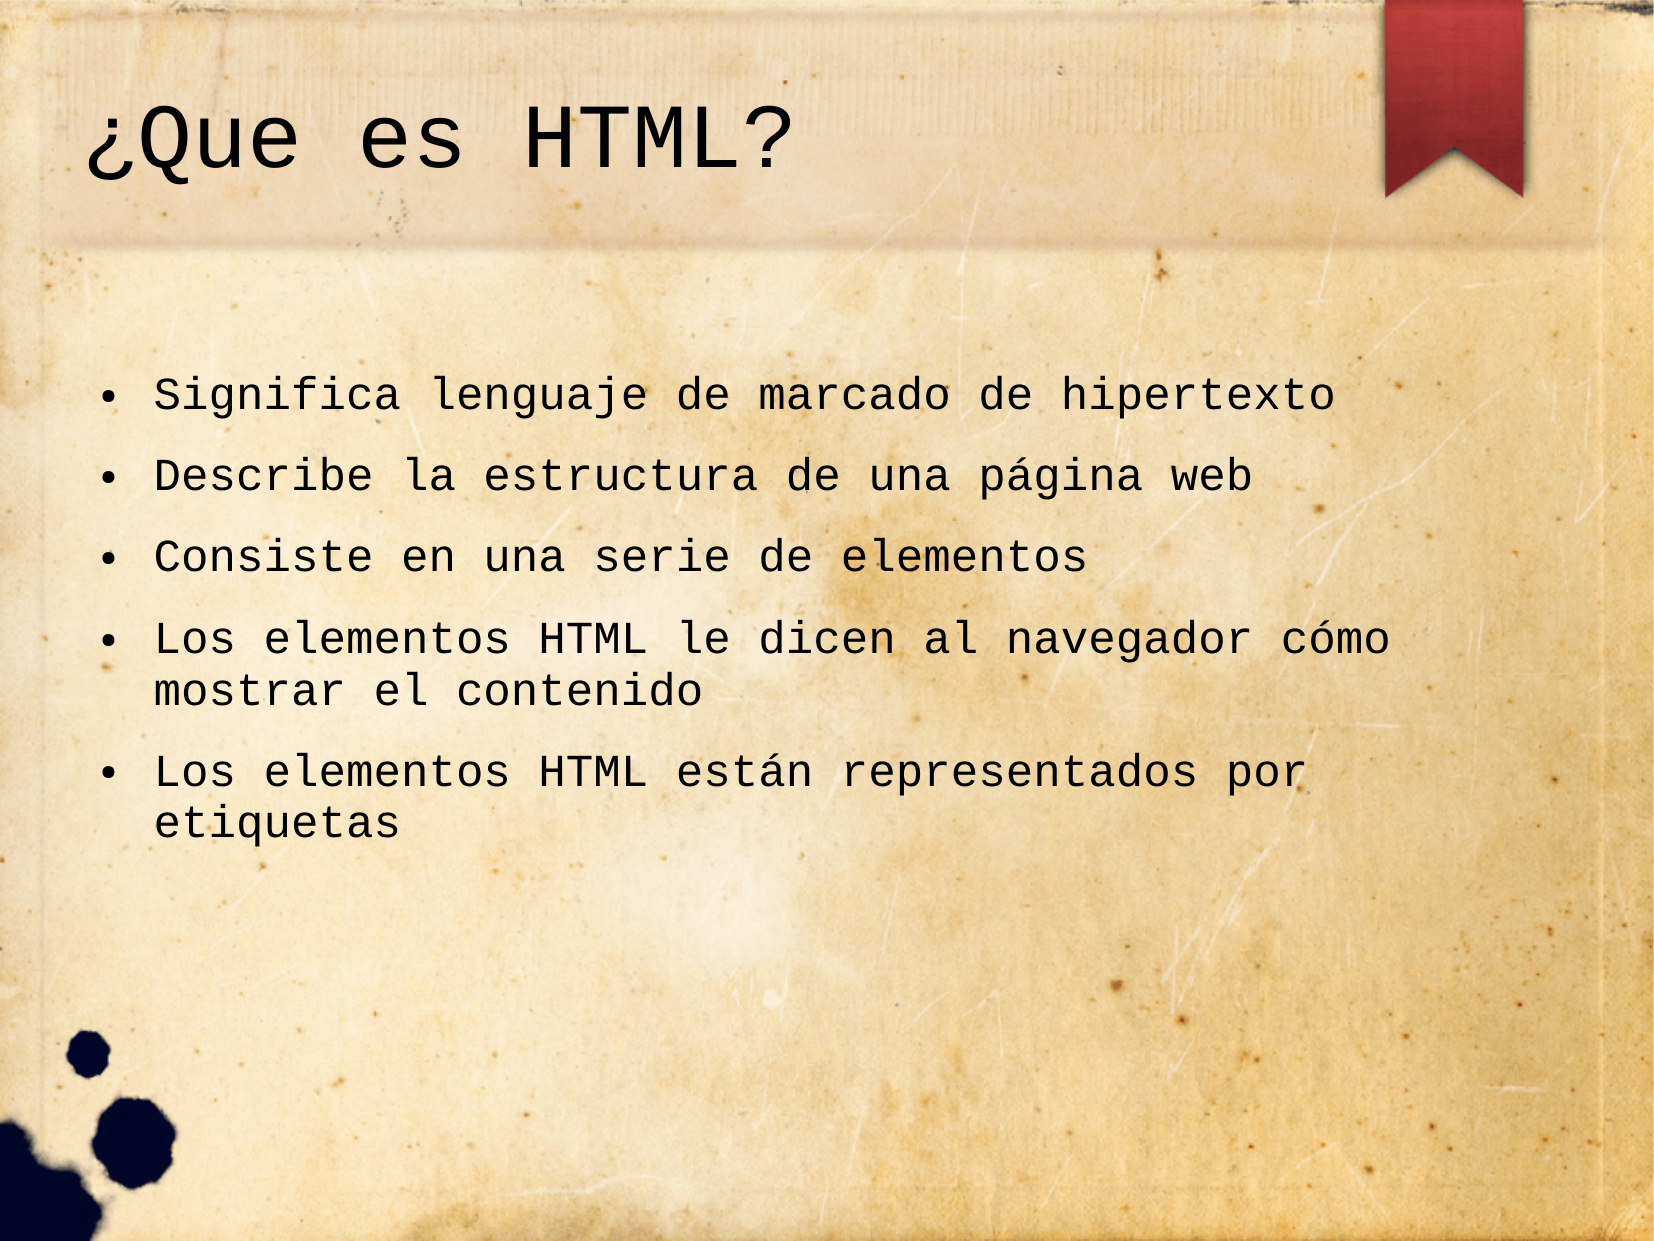

# ¿Que es HTML?
Significa lenguaje de marcado de hipertexto
Describe la estructura de una página web
Consiste en una serie de elementos
Los elementos HTML le dicen al navegador cómo mostrar el contenido
Los elementos HTML están representados por etiquetas